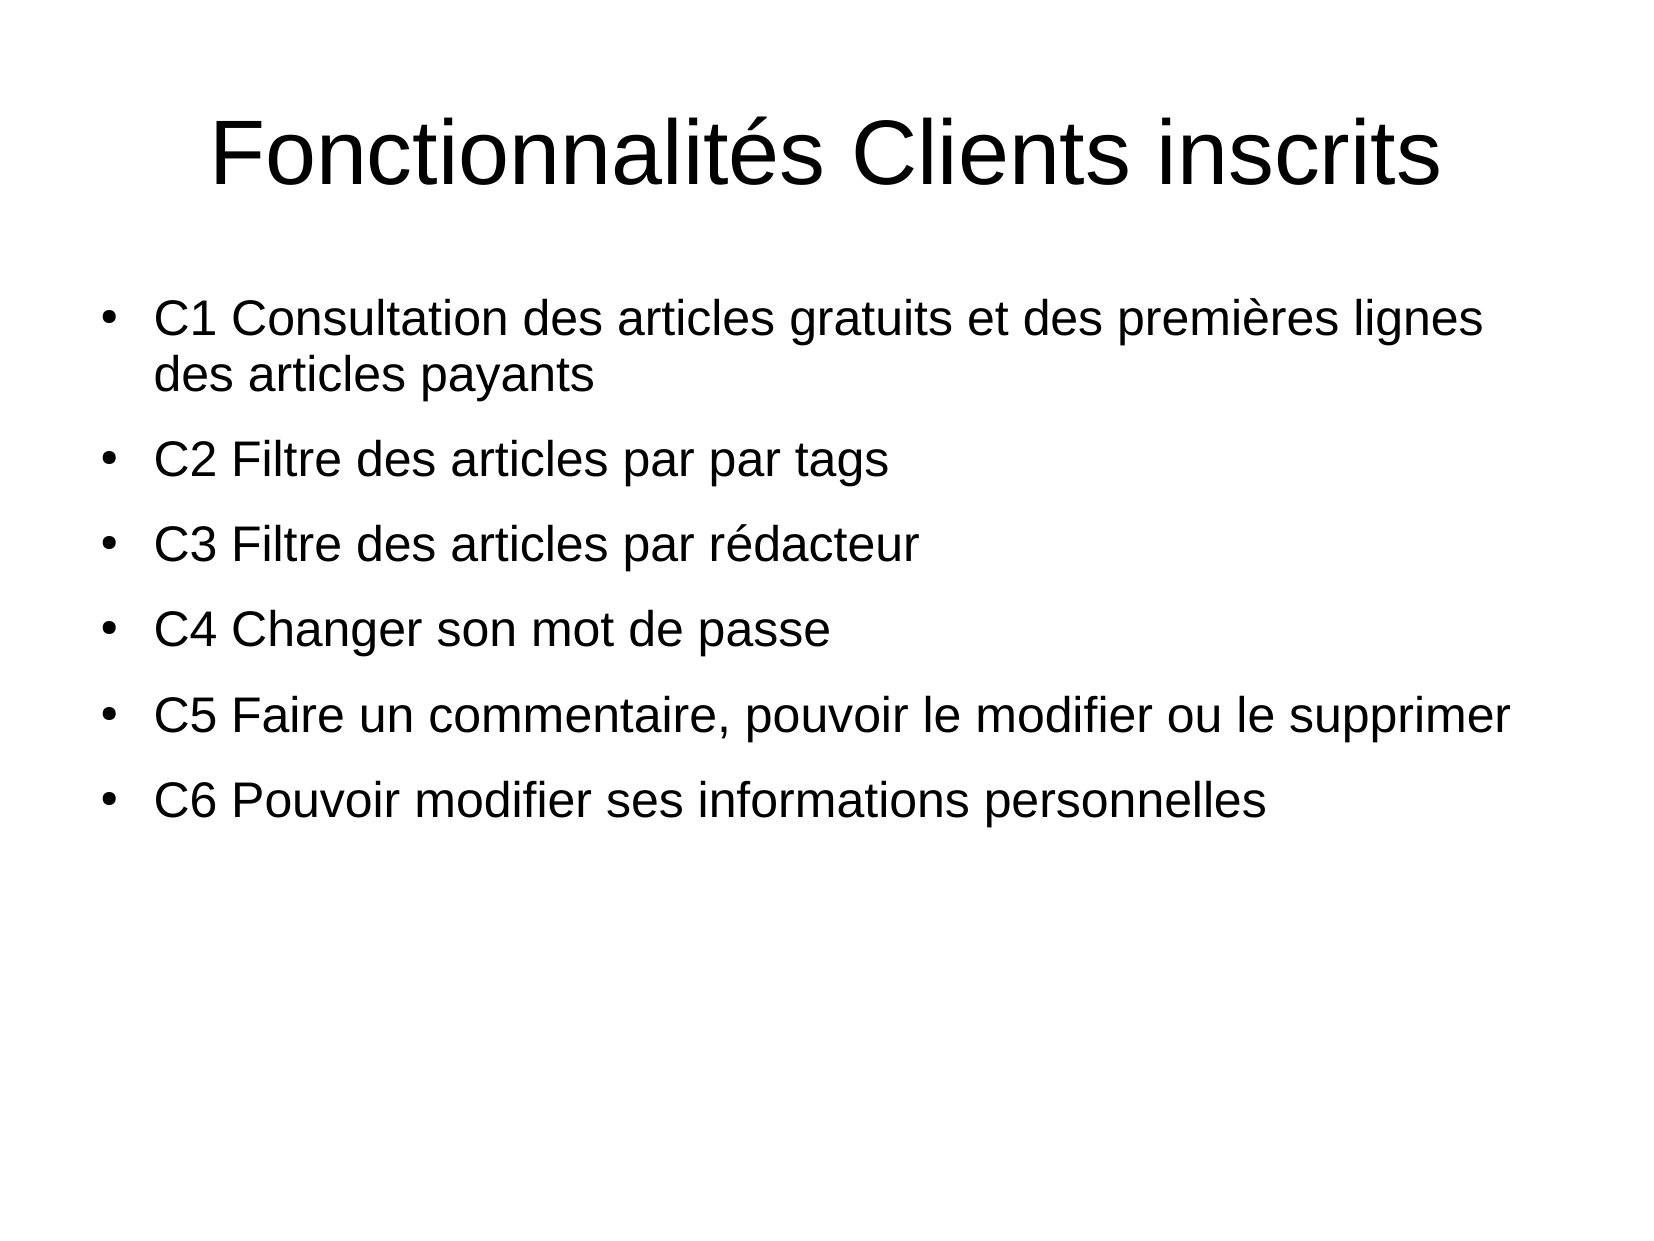

# Fonctionnalités Clients inscrits
C1 Consultation des articles gratuits et des premières lignes des articles payants
C2 Filtre des articles par par tags
C3 Filtre des articles par rédacteur
C4 Changer son mot de passe
C5 Faire un commentaire, pouvoir le modifier ou le supprimer
C6 Pouvoir modifier ses informations personnelles